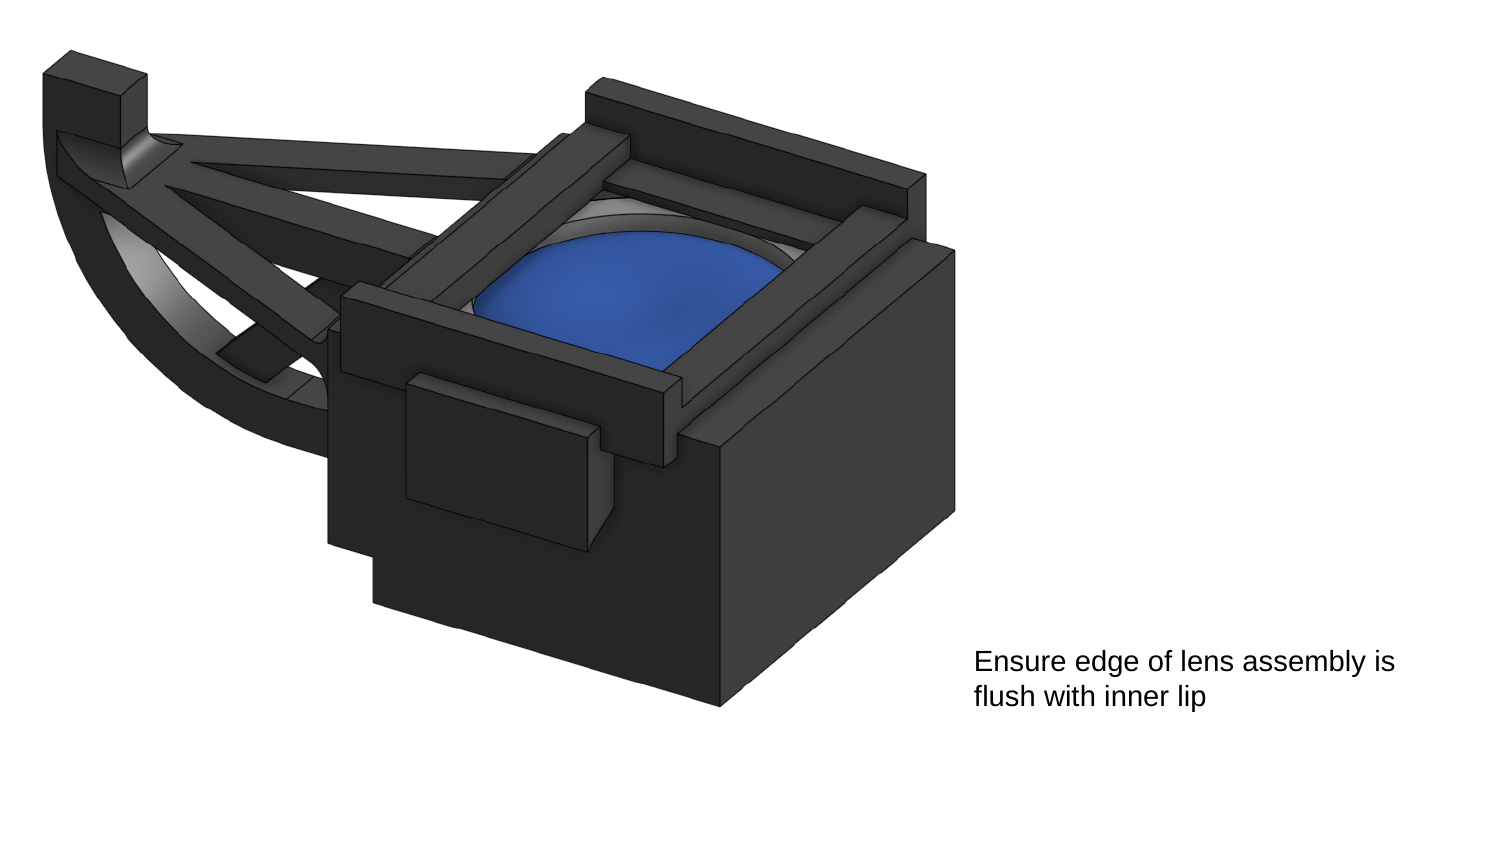

Ensure edge of lens assembly is flush with inner lip